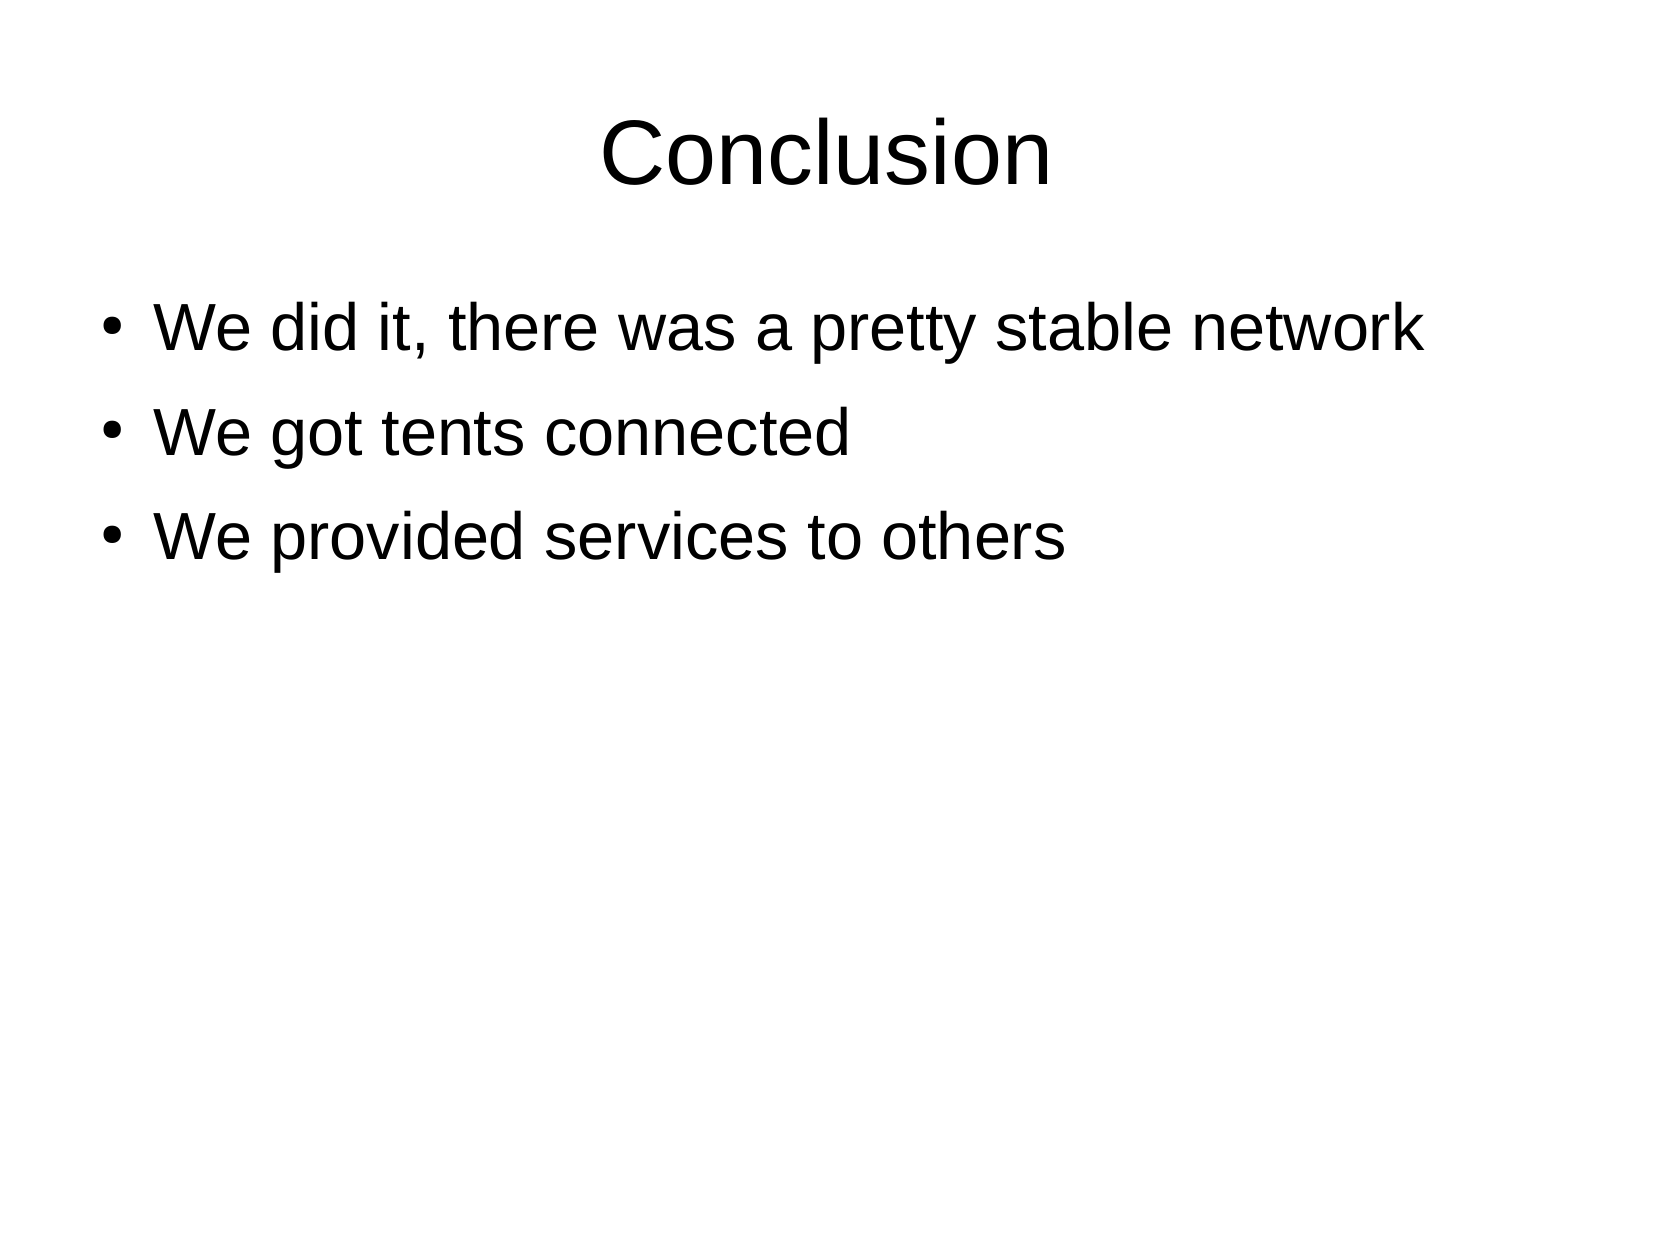

# Conclusion
We did it, there was a pretty stable network
We got tents connected
We provided services to others